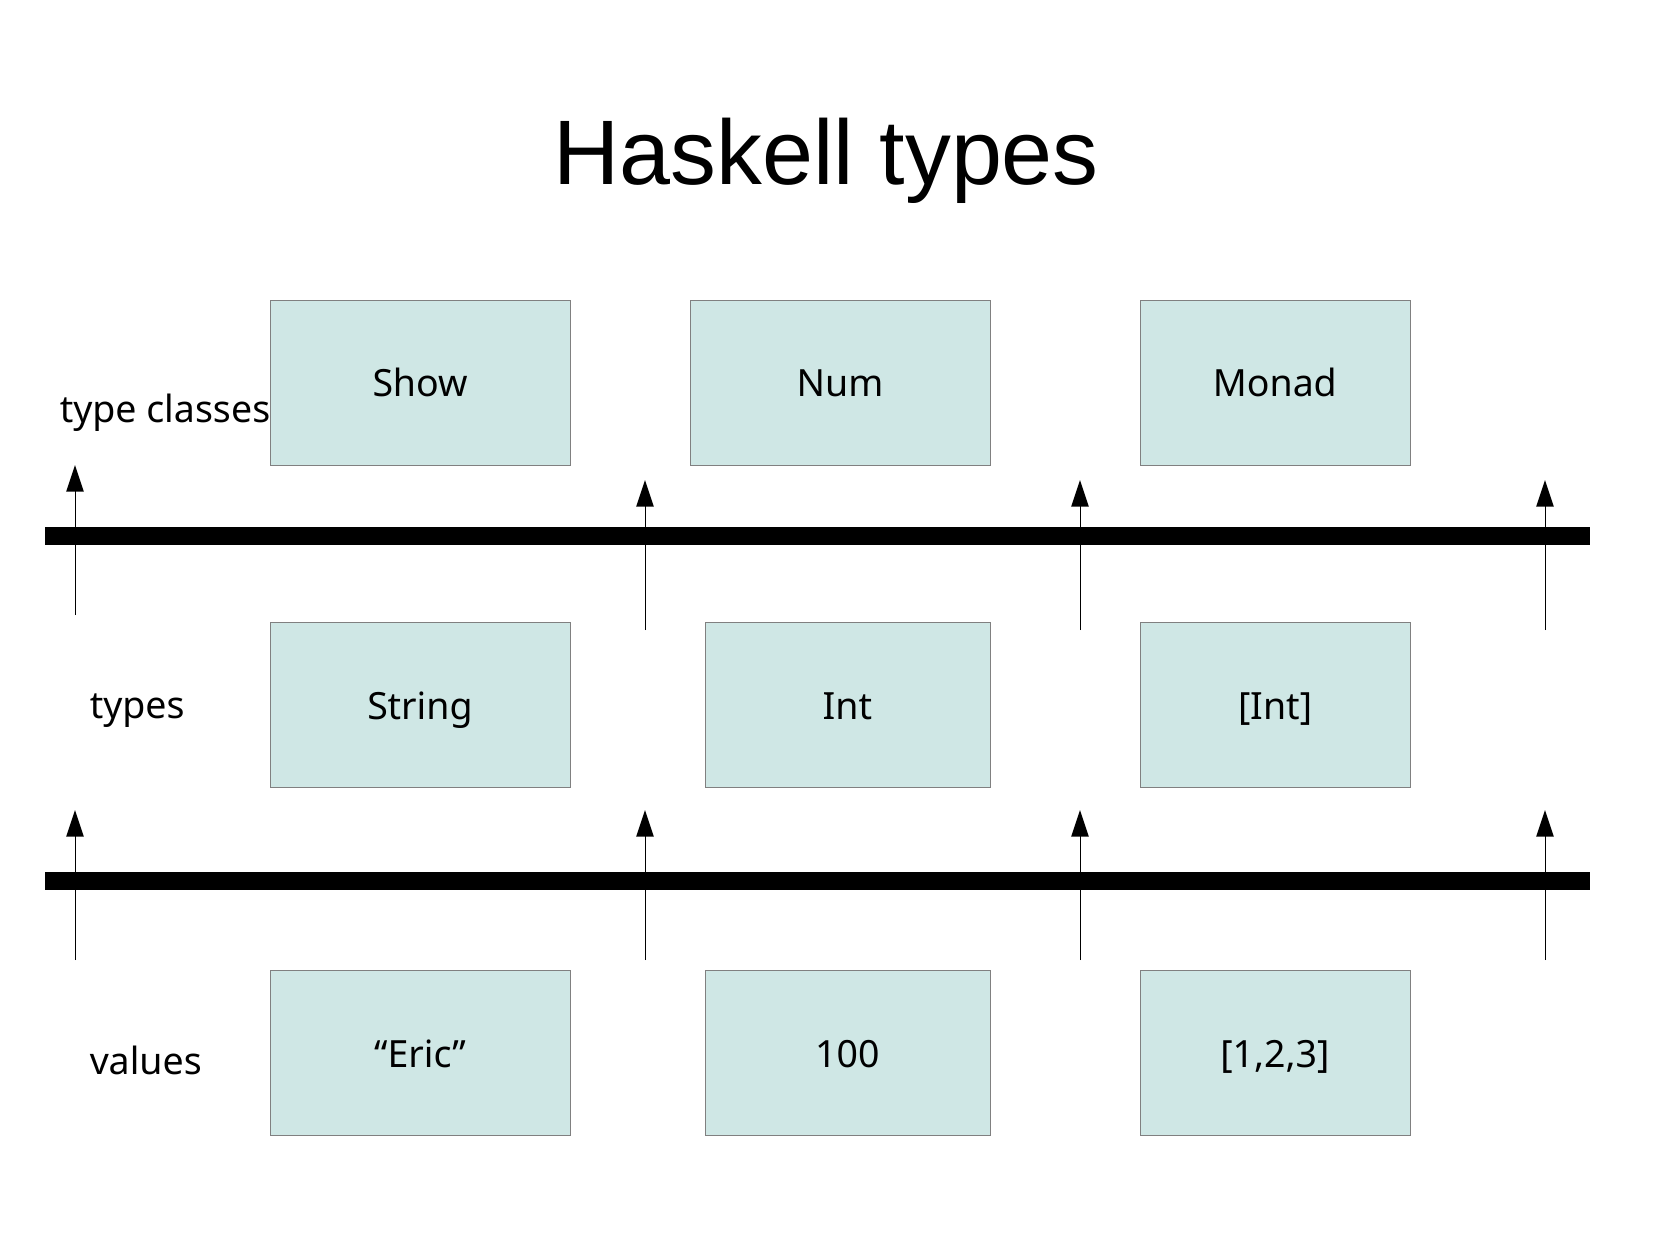

# Haskell types
Show
Num
Monad
type classes
String
Int
[Int]
types
“Eric”
100
[1,2,3]
values